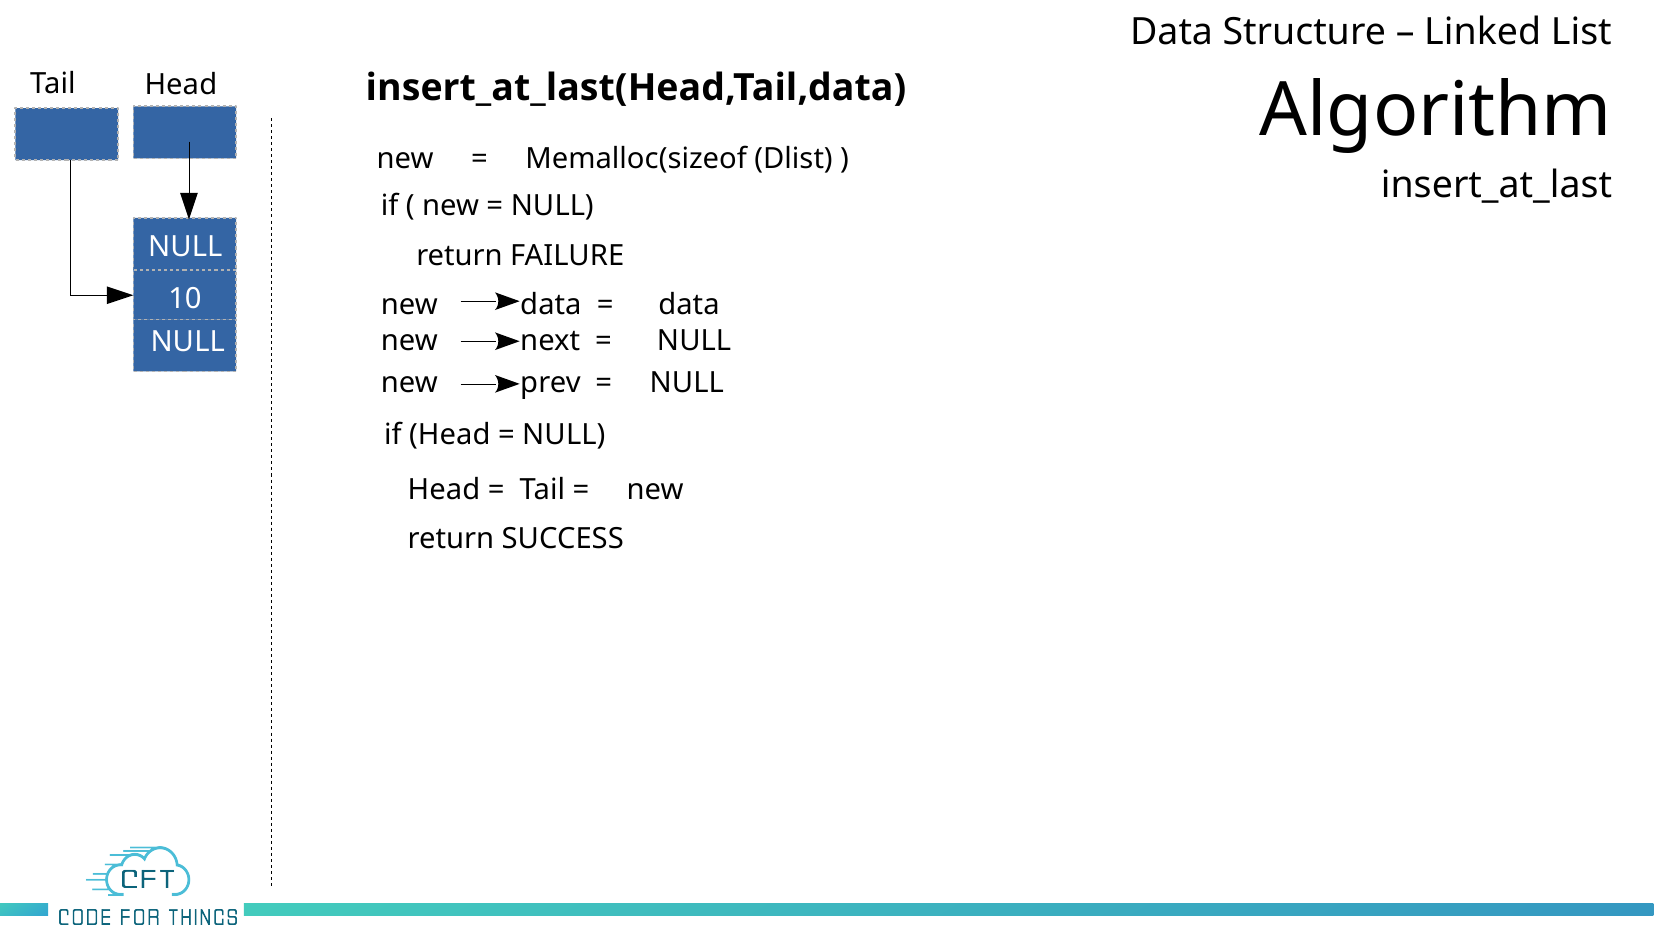

# Data Structure – Linked List Algorithm insert_at_last
insert_at_last(Head,Tail,data)
Tail
Head
 new = Memalloc(sizeof (Dlist) )
if ( new = NULL)
NULL
return FAILURE
10
new data = data
new next = NULL
NULL
new prev = NULL
 if (Head = NULL)
 Head = Tail = new
 return SUCCESS